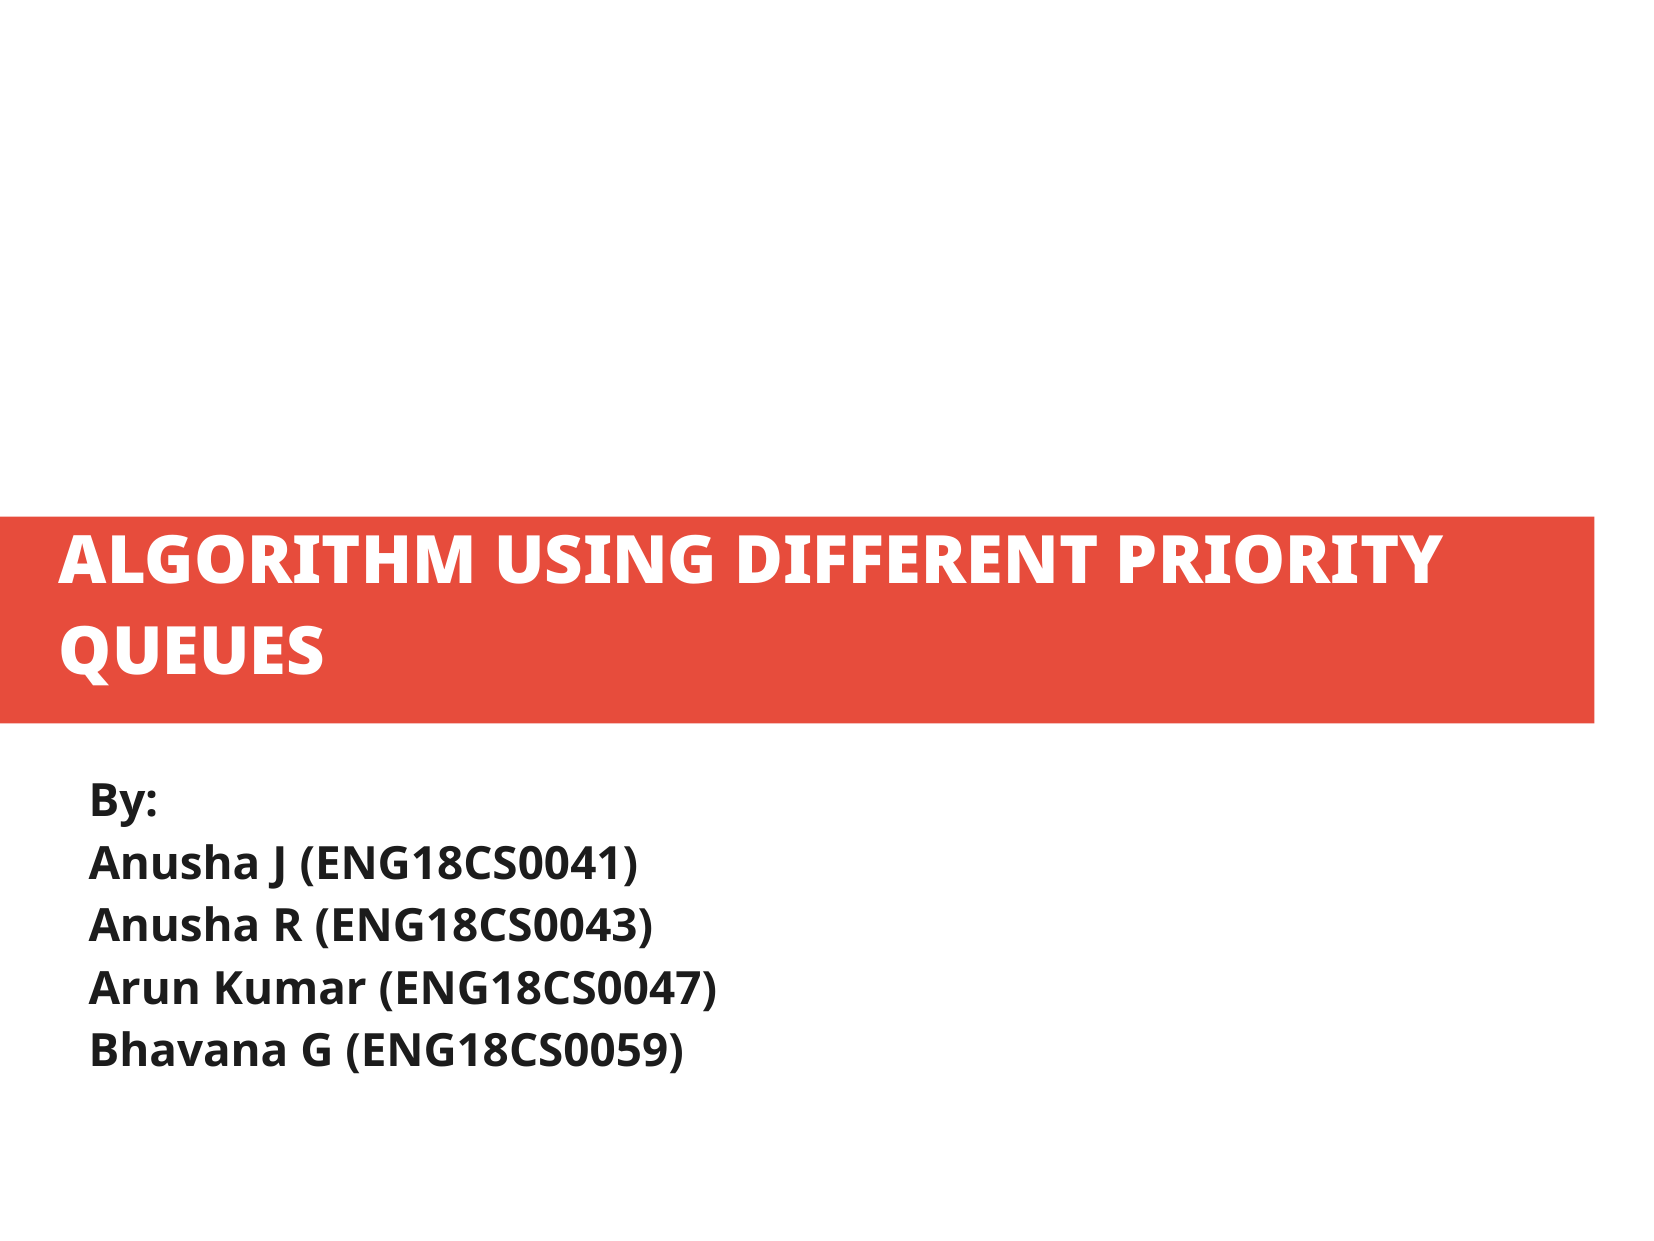

# PERFORMANCE COMPARISON OF PRIM’S ALGORITHM USING DIFFERENT PRIORITY QUEUES
By:
Anusha J (ENG18CS0041)
Anusha R (ENG18CS0043)
Arun Kumar (ENG18CS0047)
Bhavana G (ENG18CS0059)